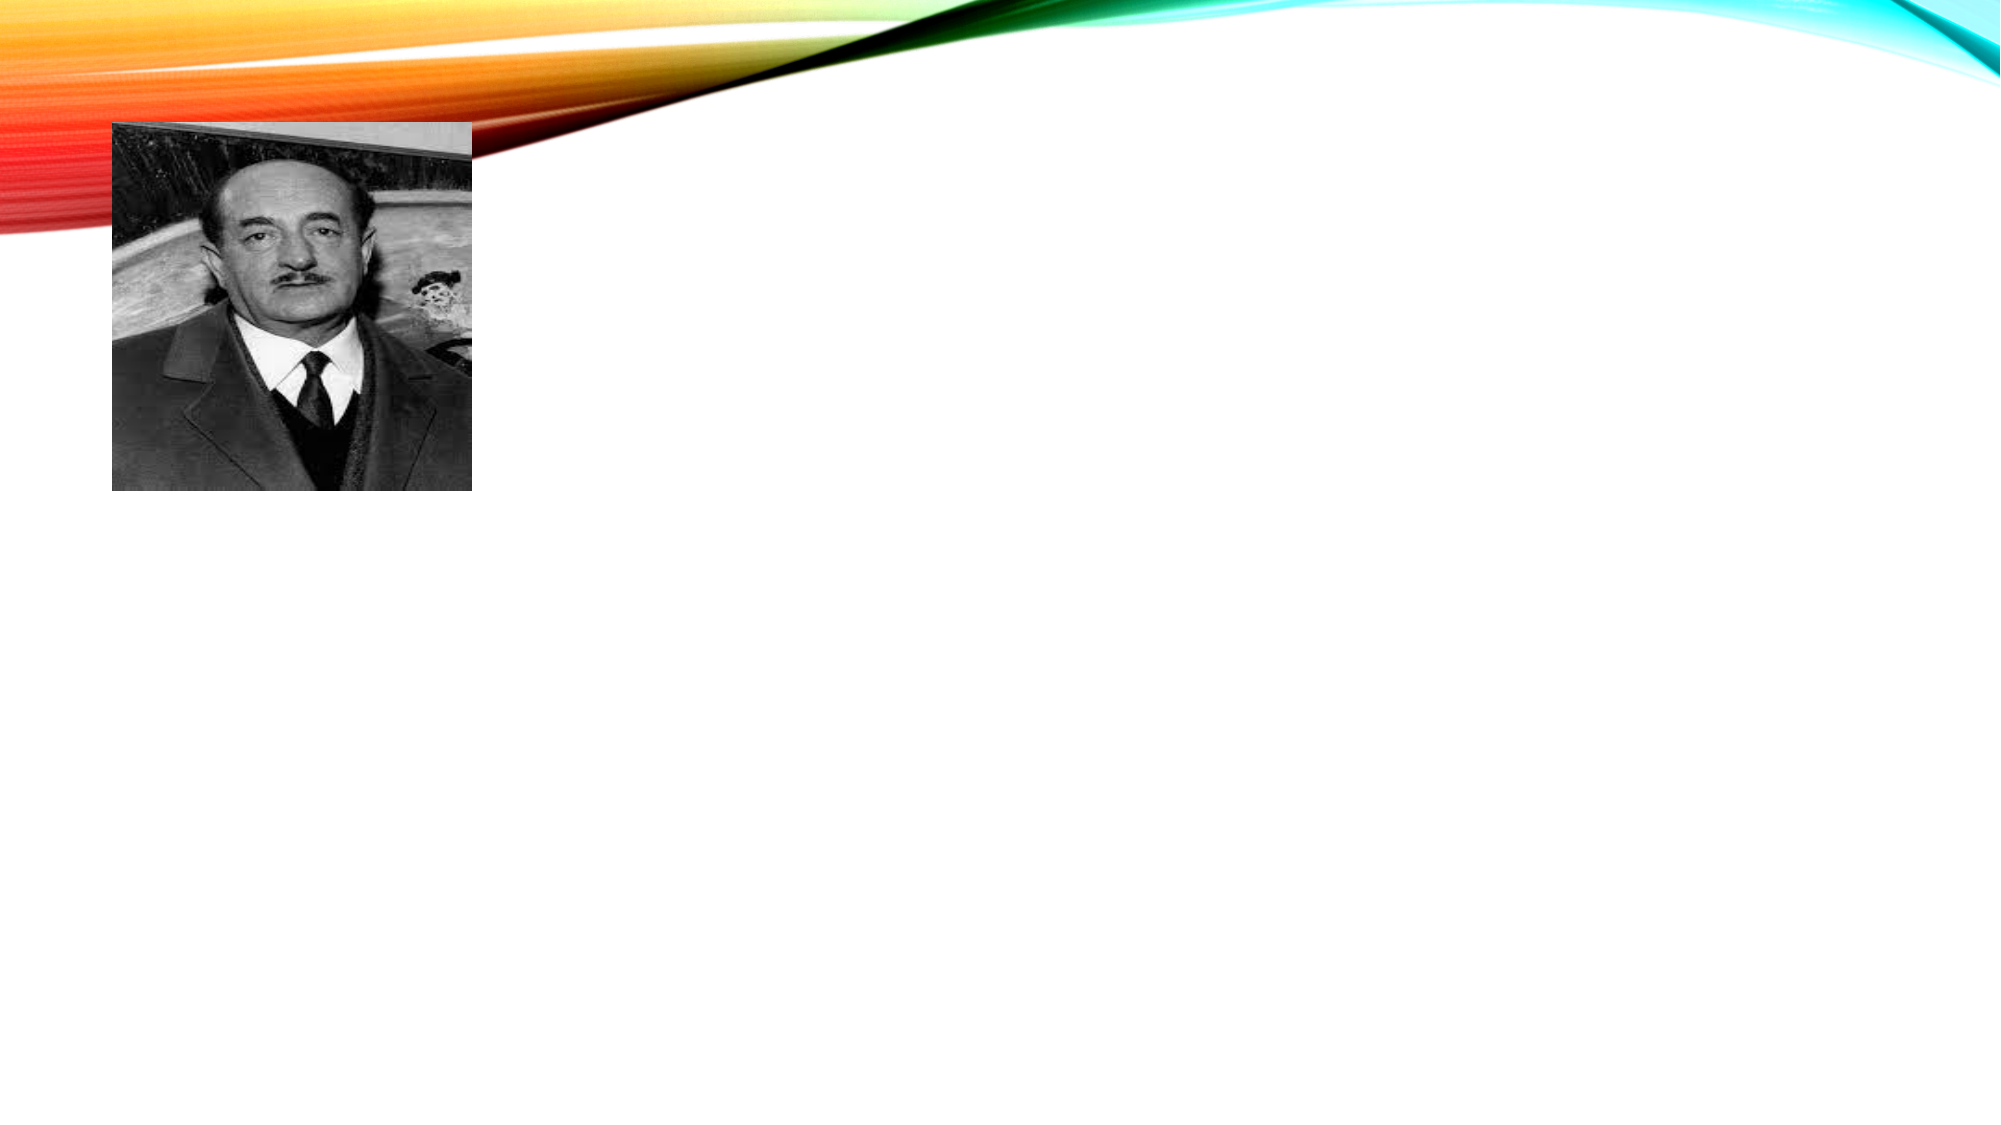

# POESIE:
-uccellini uccellacci
-ferrobedò
PIER PAOLO PASOLINI
Nasce 1922 a Bologna
1950 si trasferisce a Roma e si inserisce negli ambienti letterari
1955 fonda la Rivista «officina »
Muore assassinato nel 1975